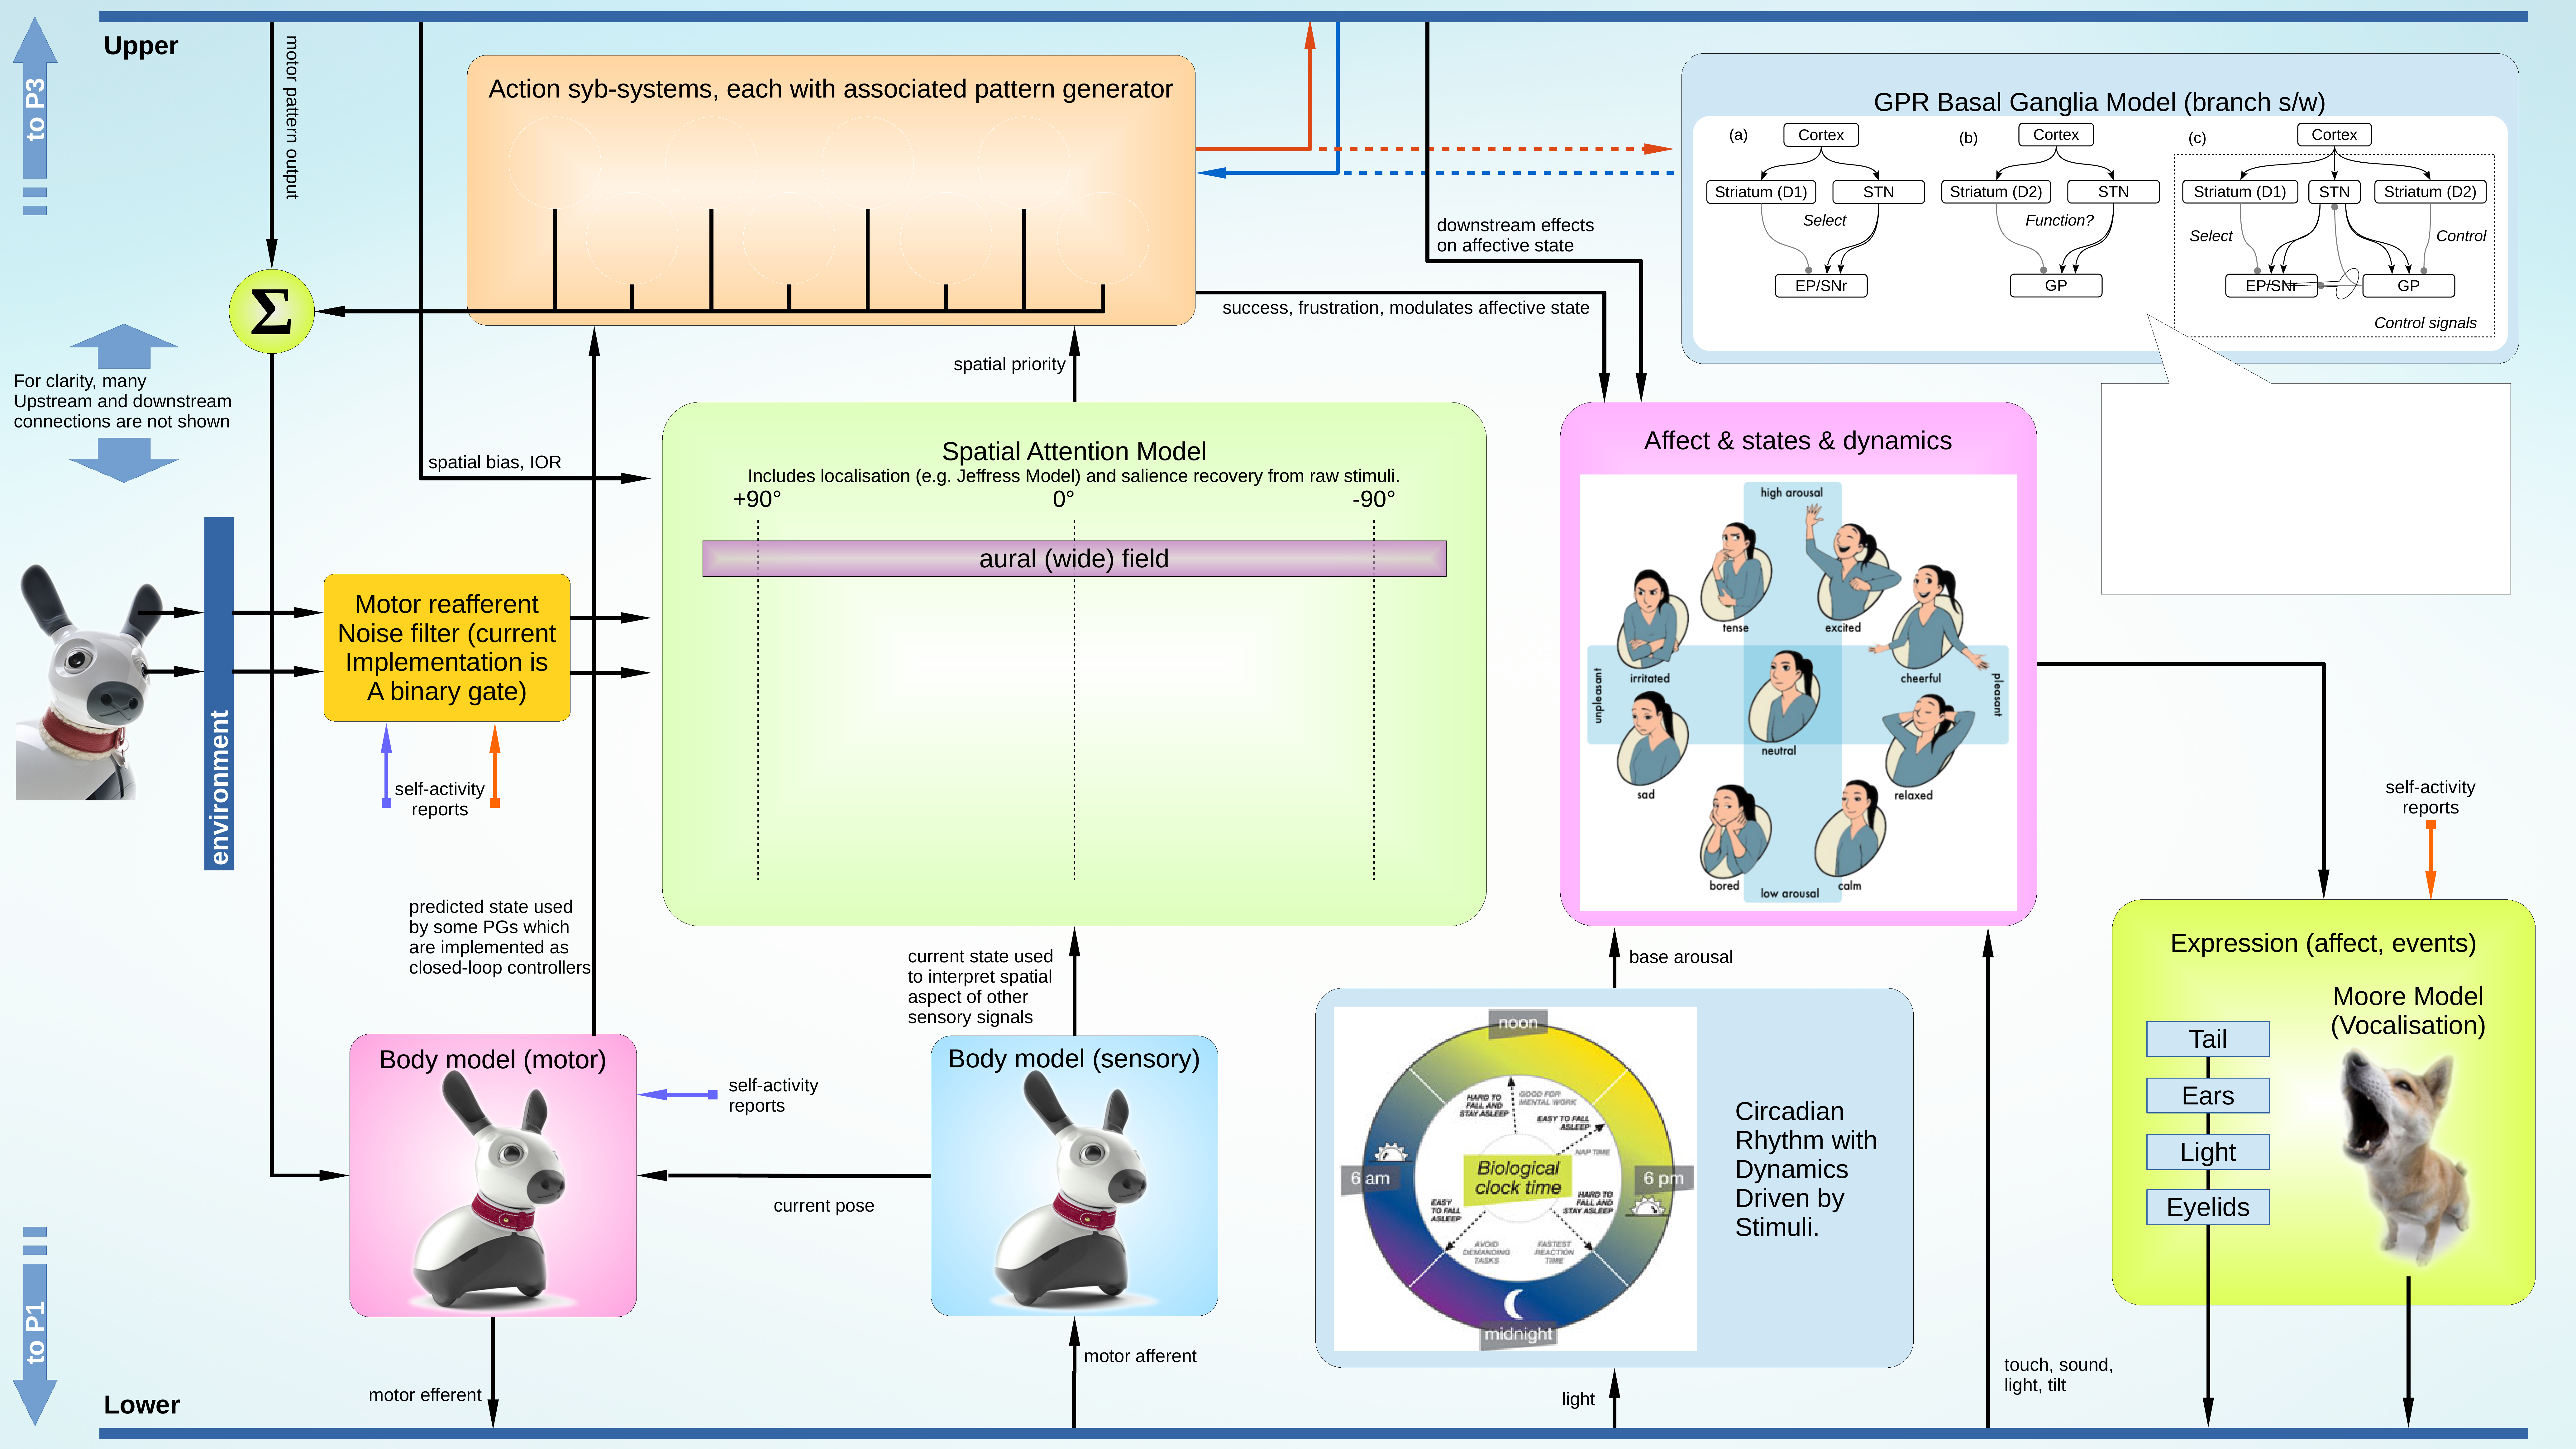

Upper
GPR Basal Ganglia Model (branch s/w)
(a)
Cortex
Striatum (D1)
STN
Select
EP/SNr
Cortex
(b)
Striatum (D2)
STN
Function?
GP
Cortex
(c)
Striatum (D1)
Striatum (D2)
STN
Control
Select
EP/SNr
GP
Control signals
Action syb-systems, each with associated pattern generator
Action syb-systems, each with associated pattern generator
to P3
motor pattern output
downstream effects
on affective state
Σ
success, frustration, modulates affective state
For clarity, many
Upstream and downstream connections are not shown
spatial priority
Spatial Attention Model
Includes localisation (e.g. Jeffress Model) and salience recovery from raw stimuli.
+90° 0° -90°
Spatial Attention Model
Includes localisation (e.g. Jeffress Model) and salience recovery from raw stimuli.
+90° 0° -90°
Affect & states & dynamics
spatial bias, IOR
aural (wide) field
Motor reafferent
Noise filter (current
Implementation is
A binary gate)
environment
self-activity
reports
self-activity
reports
predicted state used
by some PGs which
are implemented as
closed-loop controllers
Expression (affect, events)
Expression (affect, events)
current state used
to interpret spatial
aspect of other
sensory signals
base arousal
Moore Model
(Vocalisation)
Circadian
Rhythm with
Dynamics
Driven by
Stimuli.
Tail
Body model (motor)
Body model (motor)
Body model (sensory)
Body model (sensory)
self-activity
reports
Ears
Light
Eyelids
current pose
to P1
motor afferent
touch, sound,
light, tilt
motor efferent
light
Lower